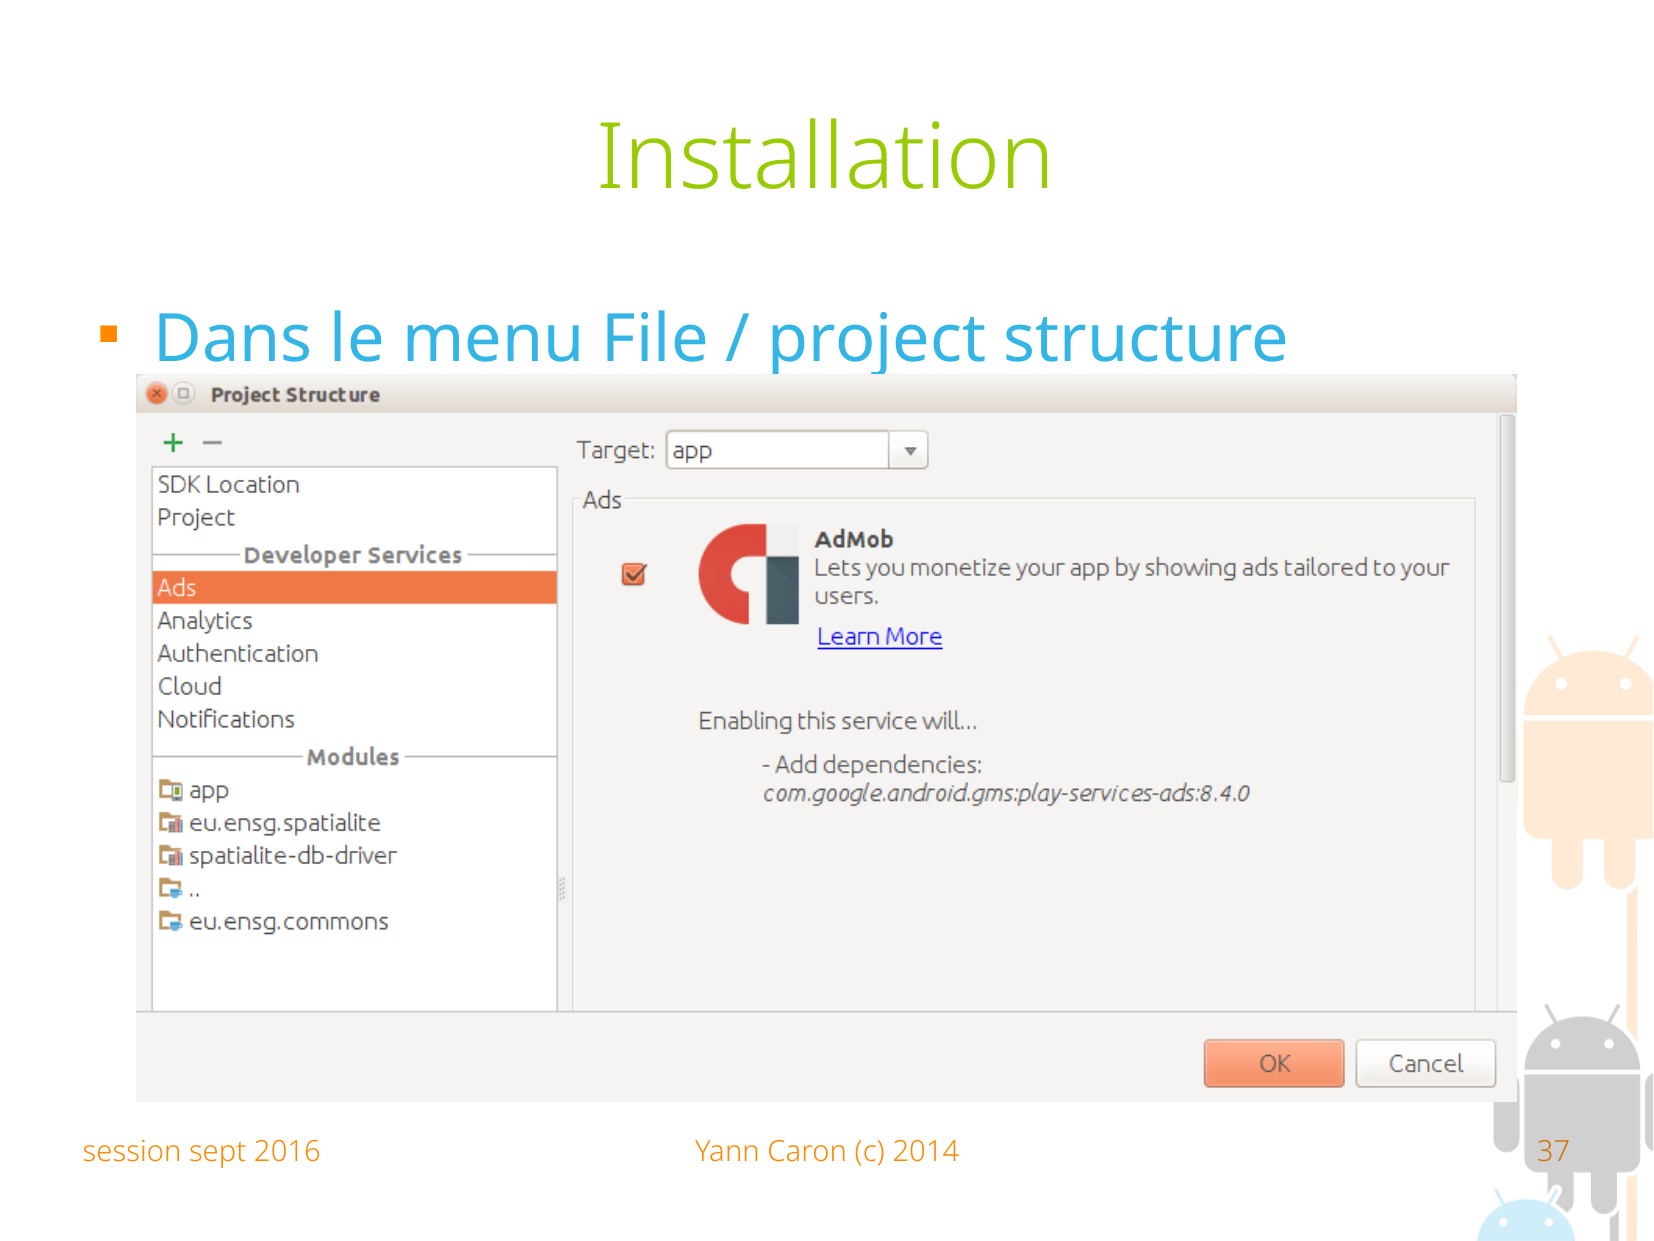

# Installation
Dans le menu File / project structure
session sept 2016
Yann Caron (c) 2014
37